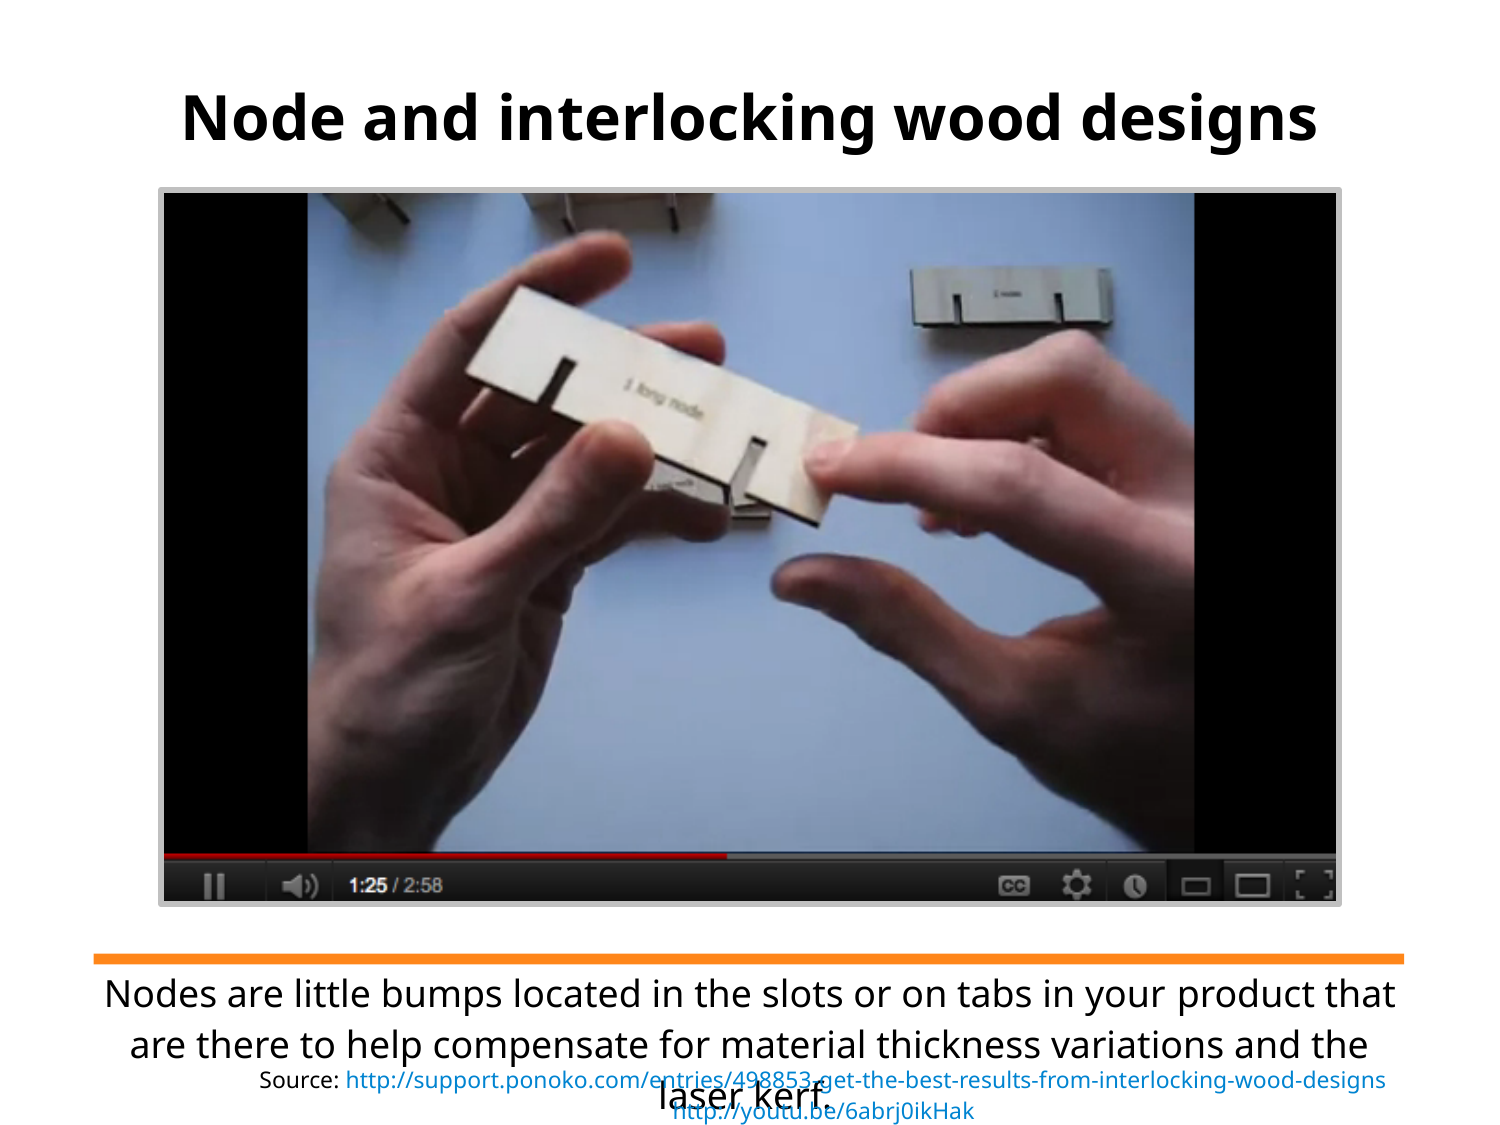

# Node and interlocking wood designs
Nodes are little bumps located in the slots or on tabs in your product that are there to help compensate for material thickness variations and the laser kerf.
Source: http://support.ponoko.com/entries/498853-get-the-best-results-from-interlocking-wood-designs
http://youtu.be/6abrj0ikHak